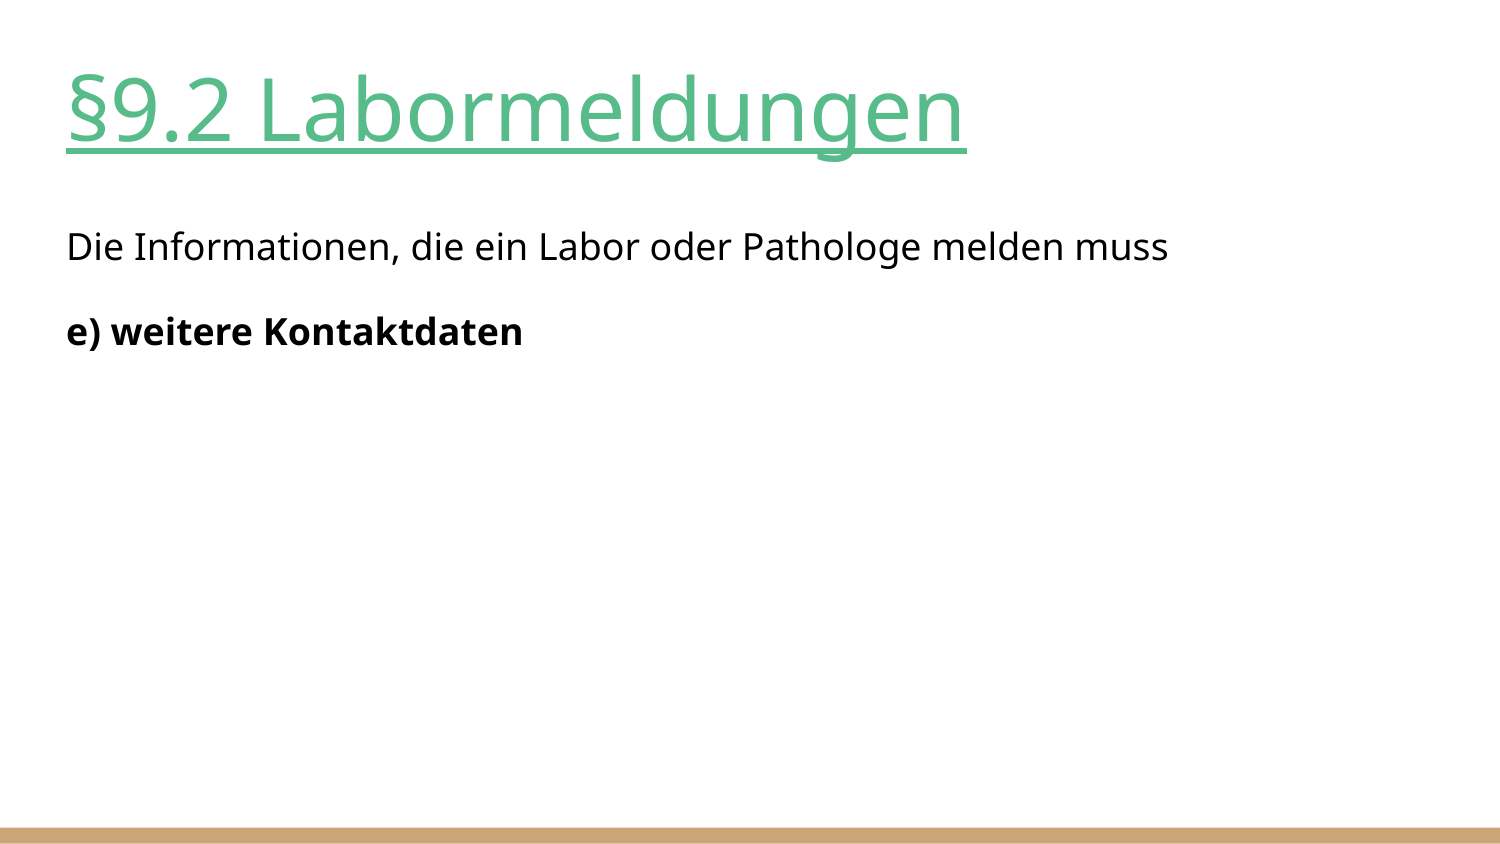

# §9.2 Labormeldungen
Die Informationen, die ein Labor oder Pathologe melden muss
e) weitere Kontaktdaten